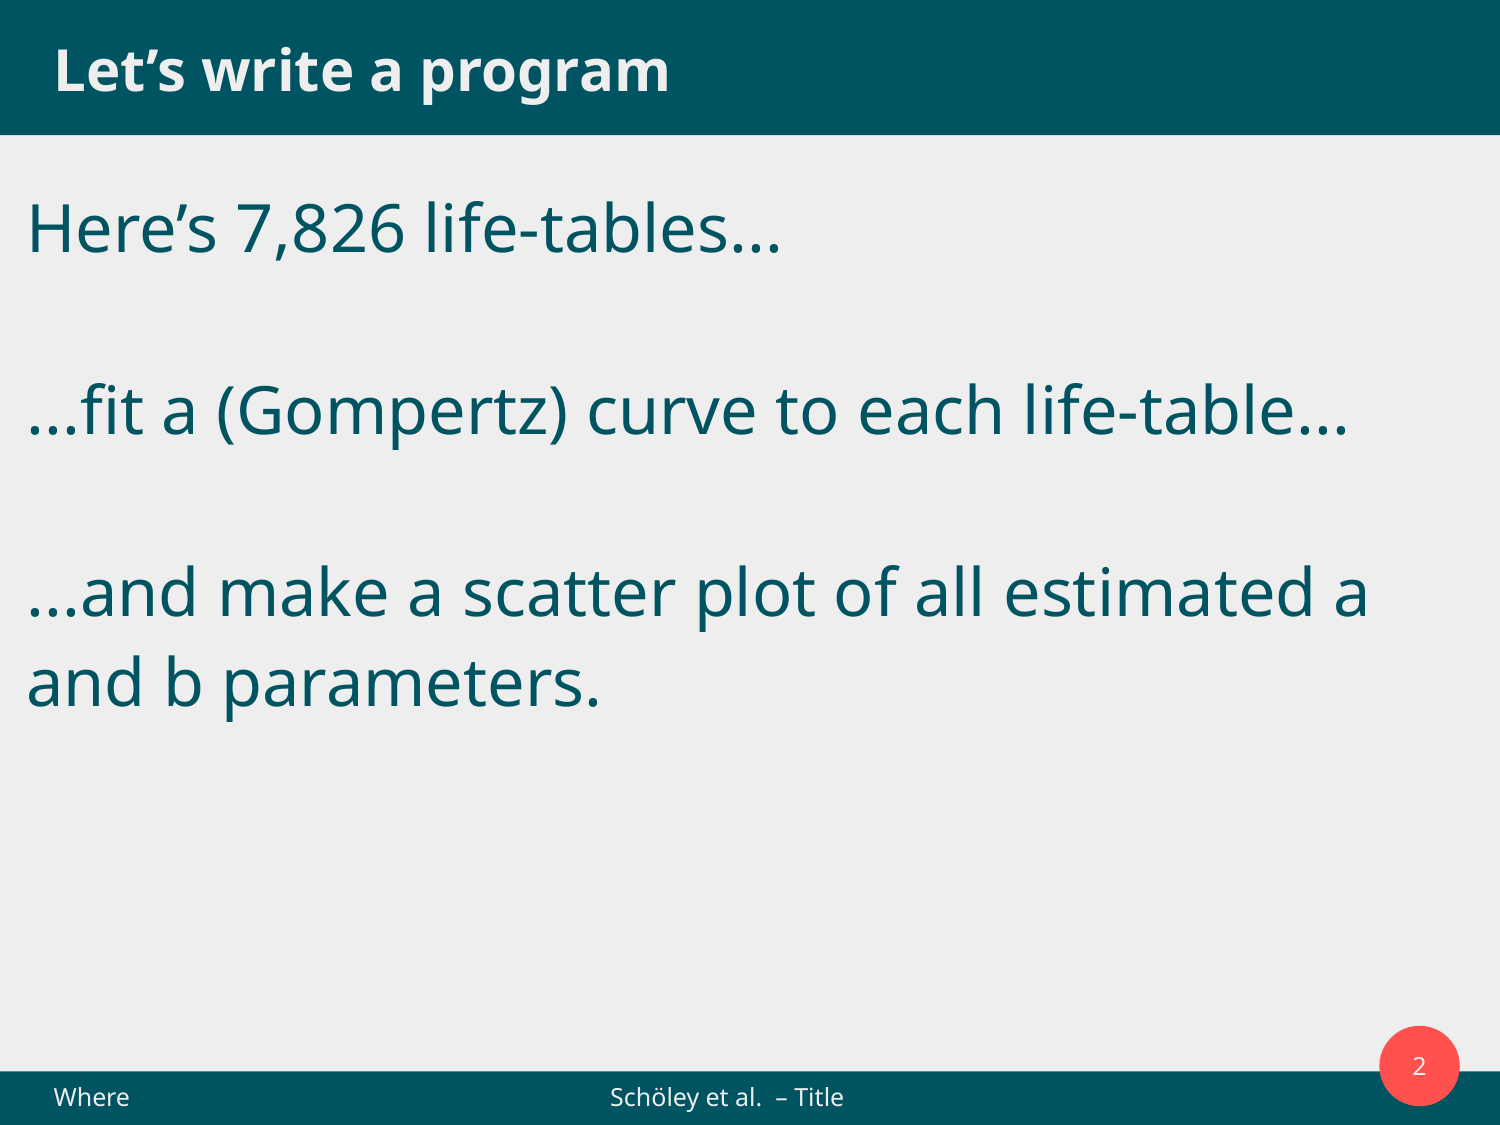

# Let’s write a program
Here’s 7,826 life-tables...
...fit a (Gompertz) curve to each life-table...
...and make a scatter plot of all estimated a and b parameters.
2
Where
Schöley et al. – Title